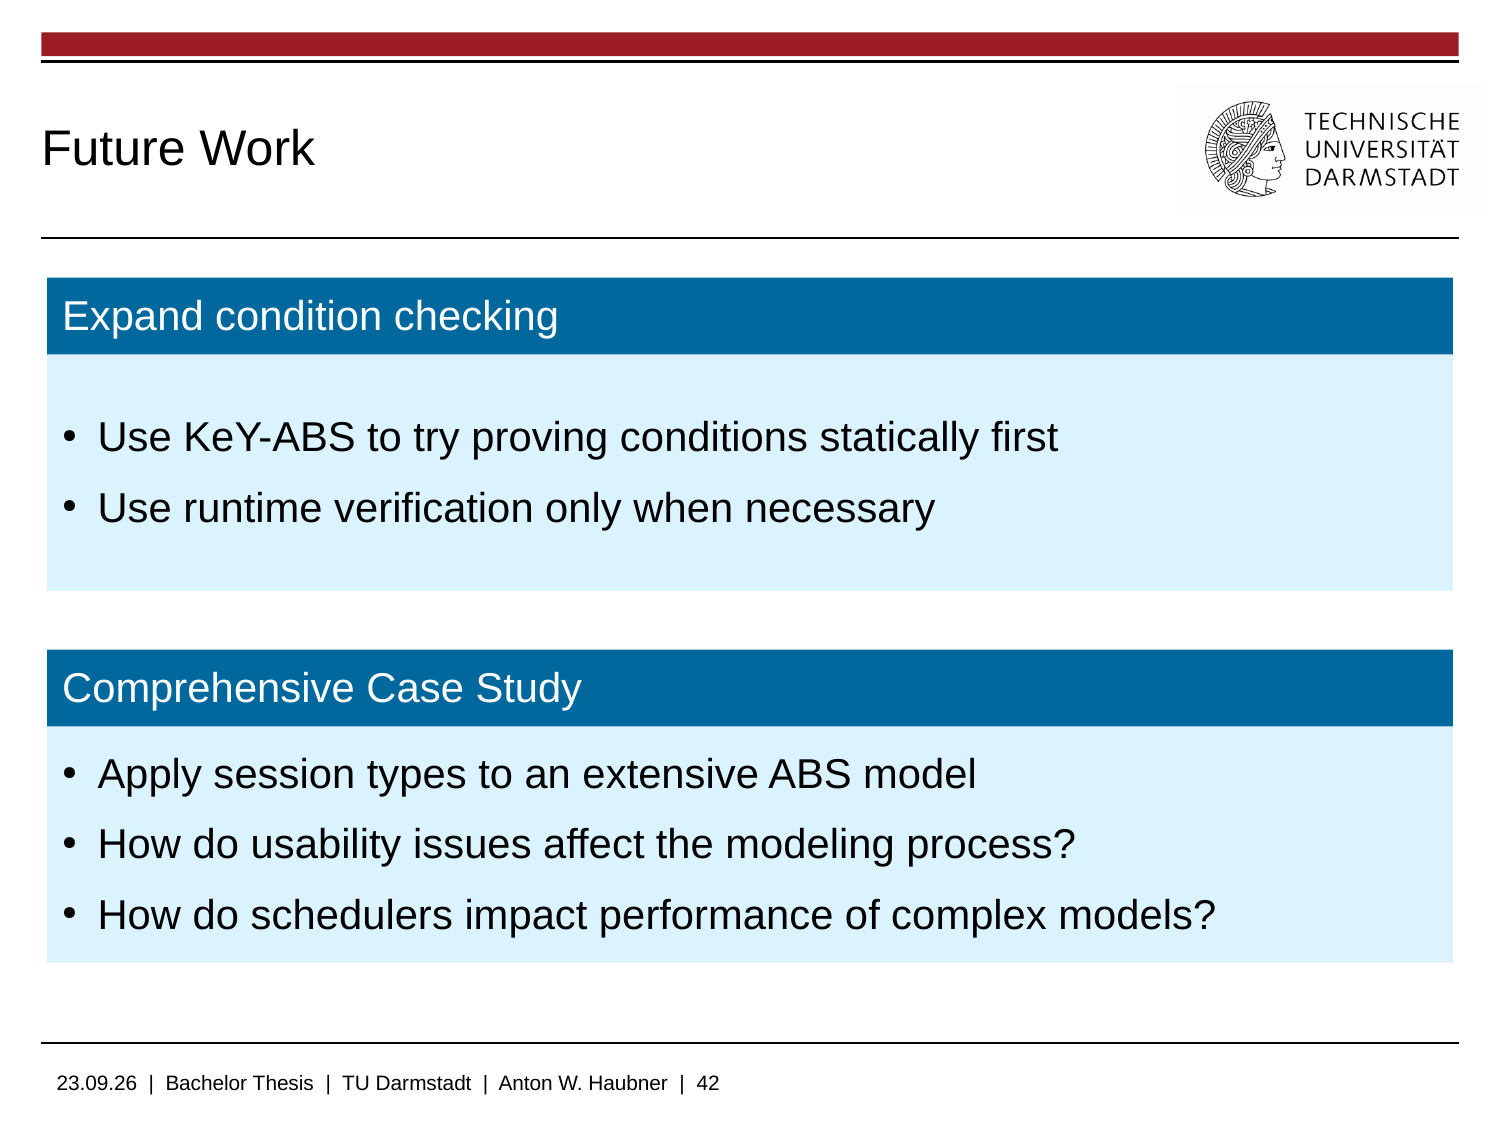

# Future Work
Expand condition checking
Use KeY-ABS to try proving conditions statically first
Use runtime verification only when necessary
Comprehensive Case Study
Apply session types to an extensive ABS model
How do usability issues affect the modeling process?
How do schedulers impact performance of complex models?